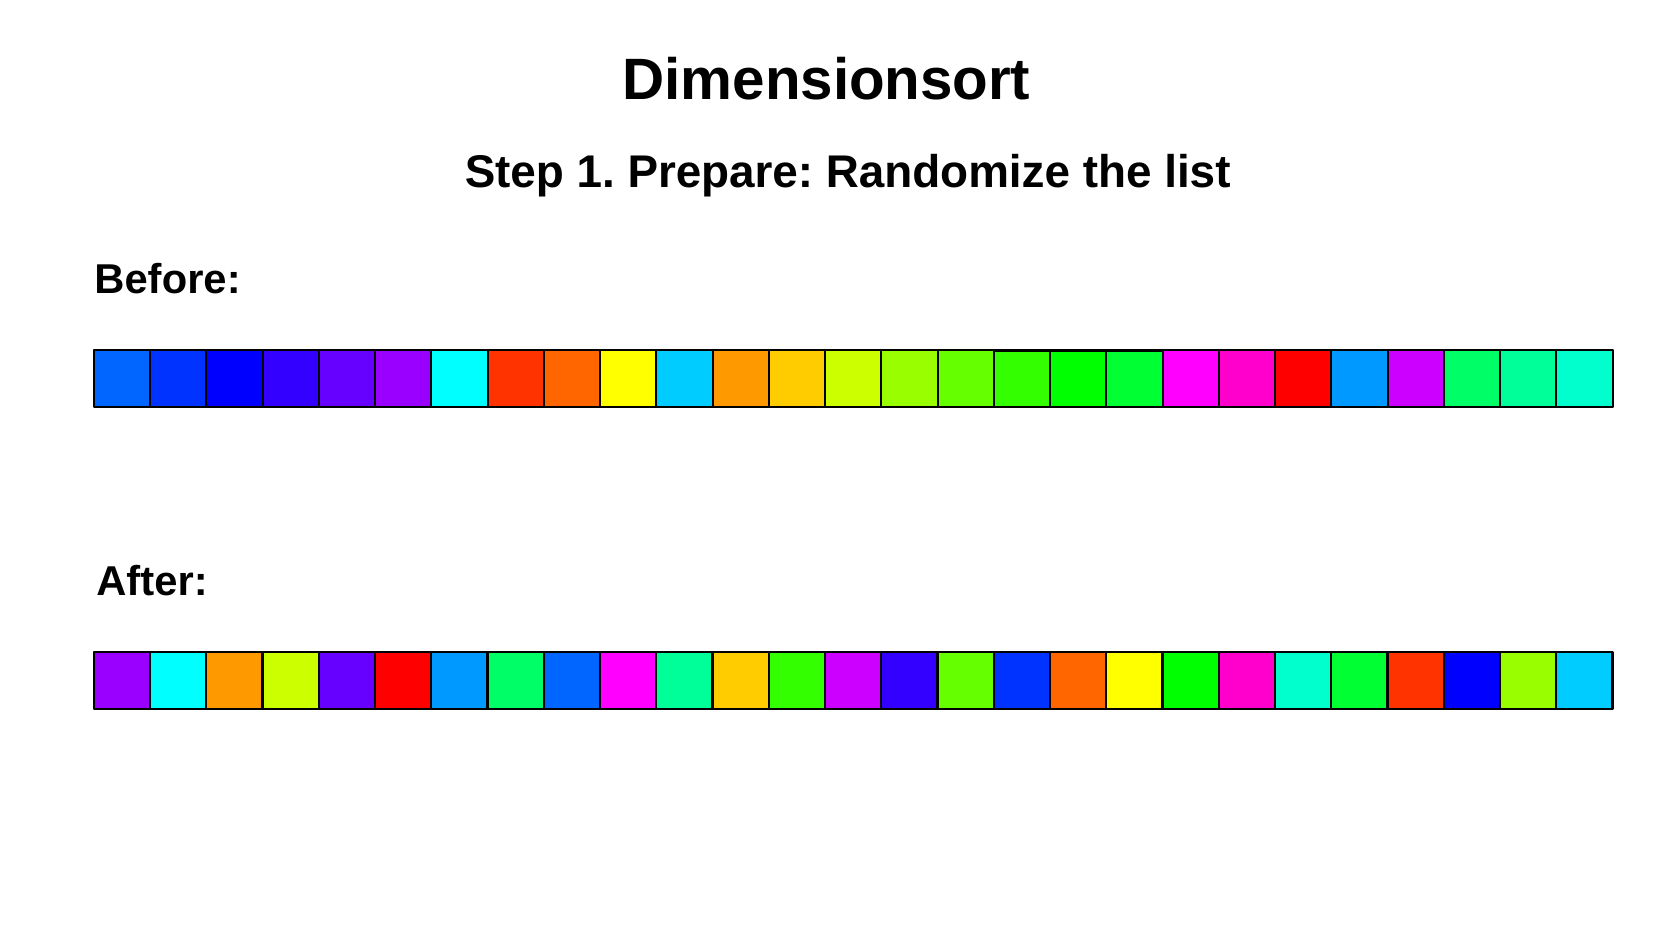

# Dimensionsort
Step 1. Prepare: Randomize the list
Before:
After: